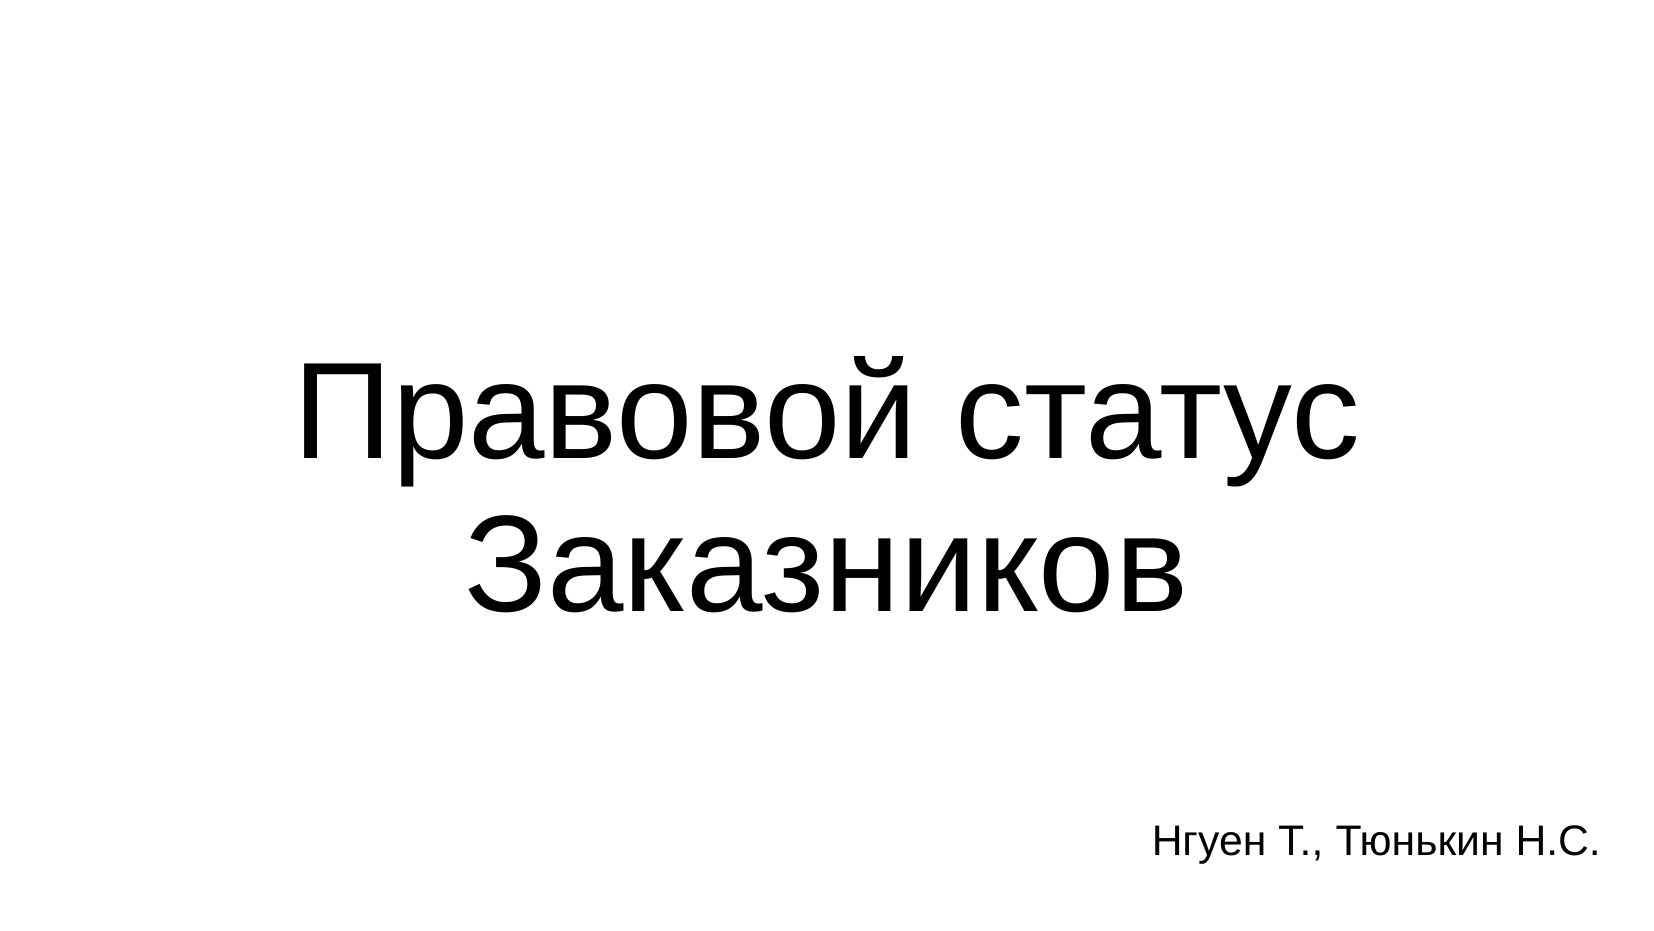

# Правовой статус Заказников
Нгуен Т., Тюнькин Н.С.